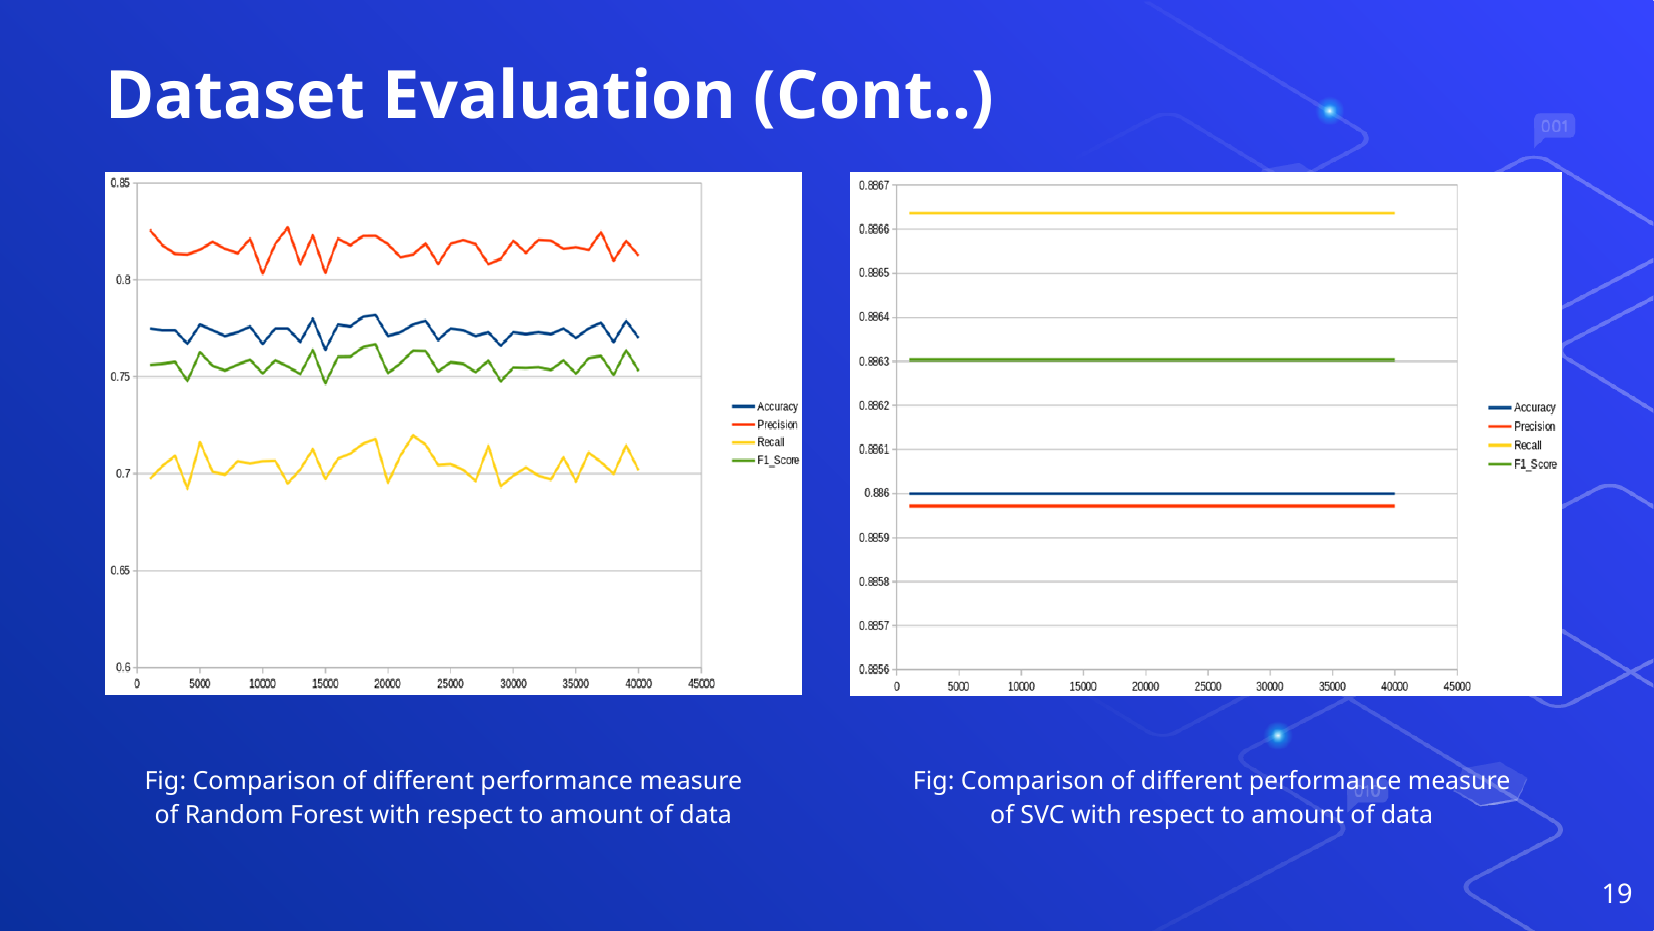

Dataset Evaluation (Cont..)
# Fig: Comparison of different performance measure of Random Forest with respect to amount of data
Fig: Comparison of different performance measure of SVC with respect to amount of data